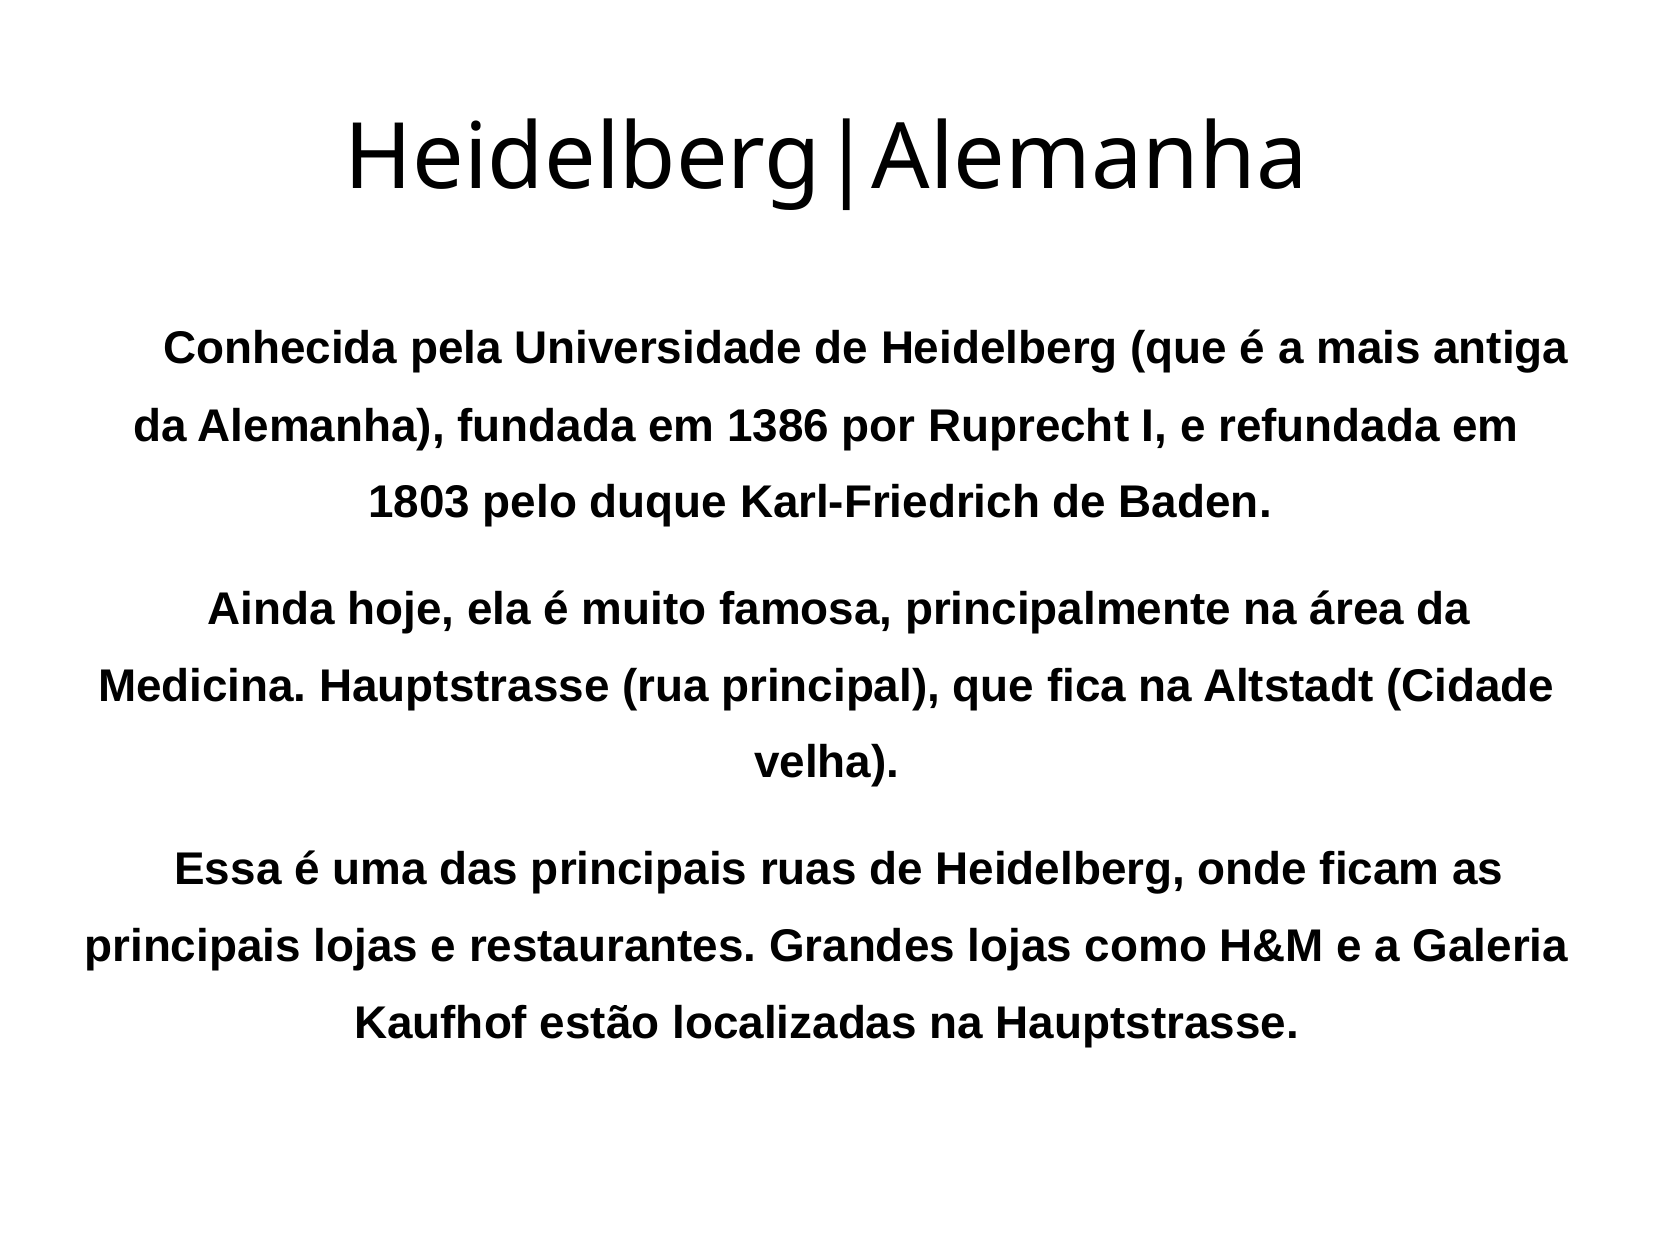

# Heidelberg|Alemanha
 Conhecida pela Universidade de Heidelberg (que é a mais antiga da Alemanha), fundada em 1386 por Ruprecht I, e refundada em 1803 pelo duque Karl-Friedrich de Baden.
 Ainda hoje, ela é muito famosa, principalmente na área da Medicina. Hauptstrasse (rua principal), que fica na Altstadt (Cidade velha).
 Essa é uma das principais ruas de Heidelberg, onde ficam as principais lojas e restaurantes. Grandes lojas como H&M e a Galeria Kaufhof estão localizadas na Hauptstrasse.